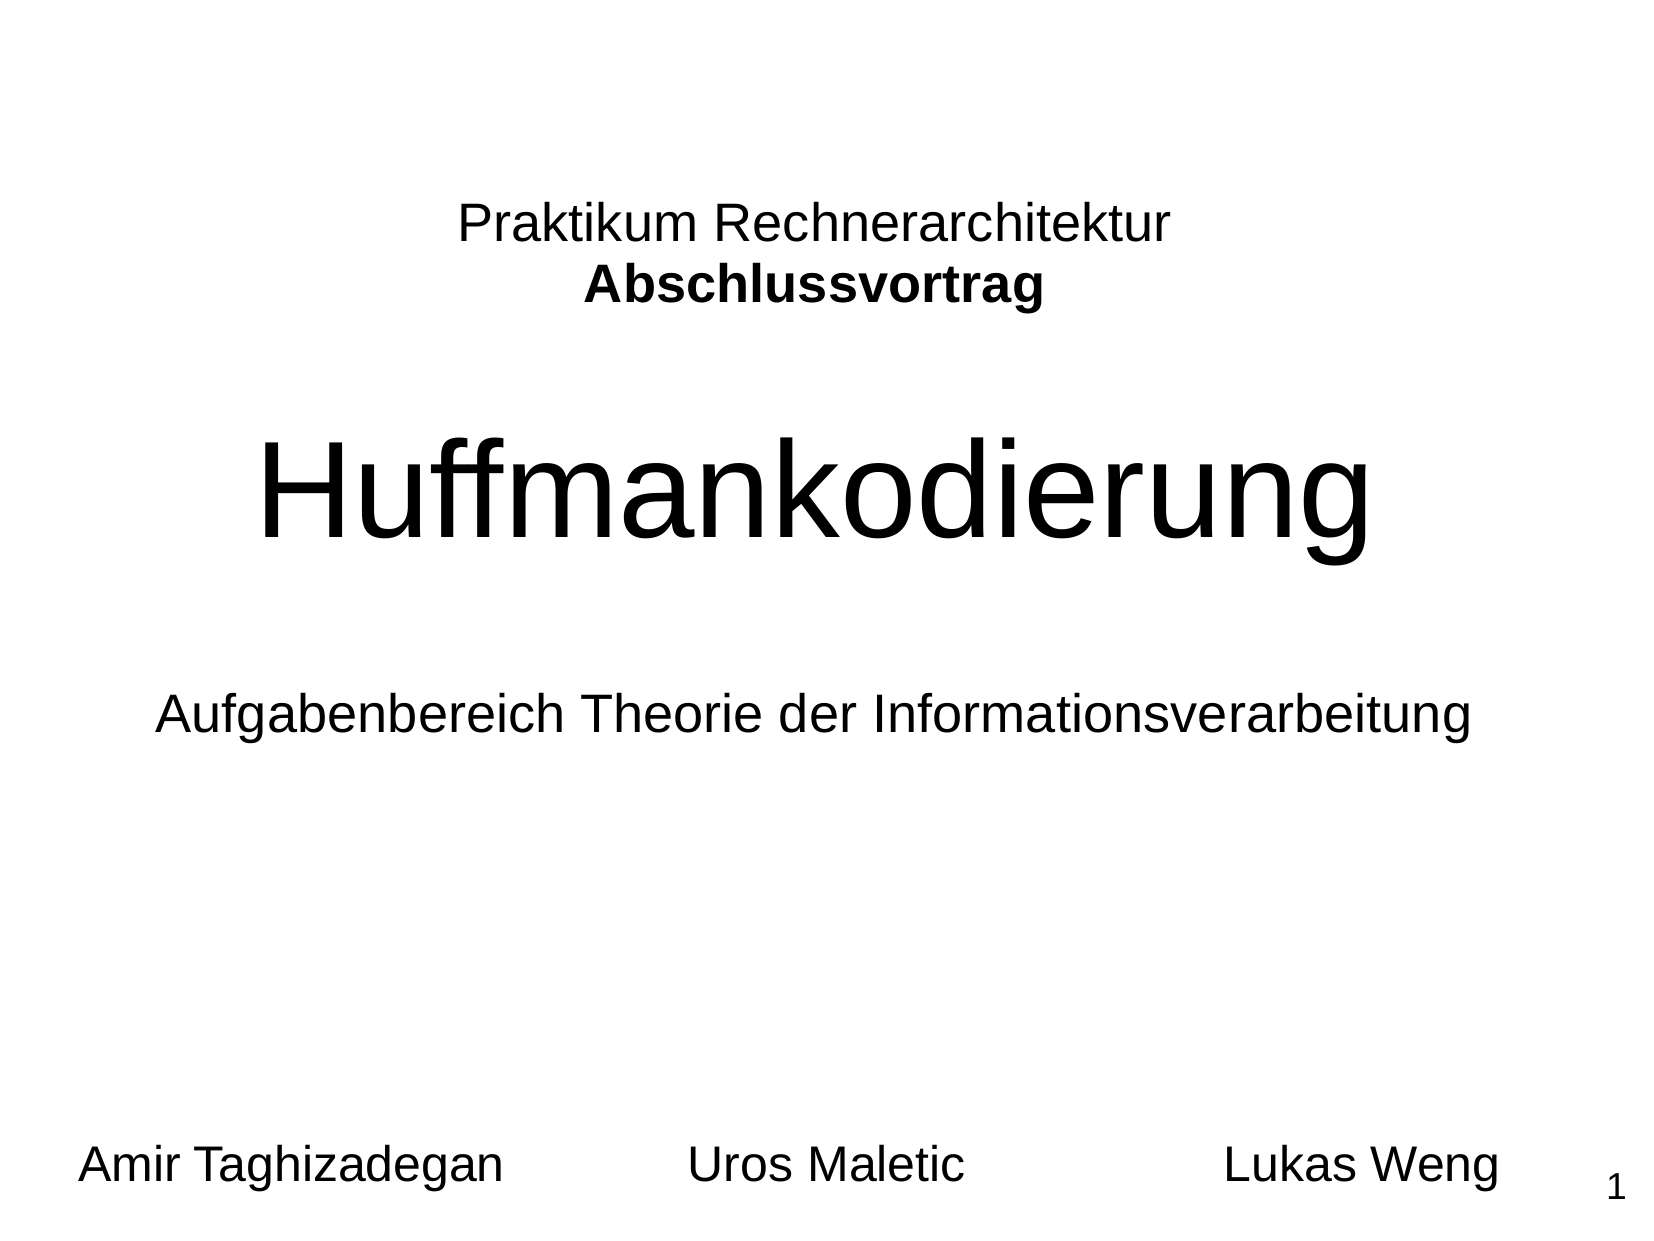

# Praktikum Rechnerarchitektur
Abschlussvortrag
Huffmankodierung
Aufgabenbereich Theorie der Informationsverarbeitung
| Amir Taghizadegan | Uros Maletic | Lukas Weng |
| --- | --- | --- |